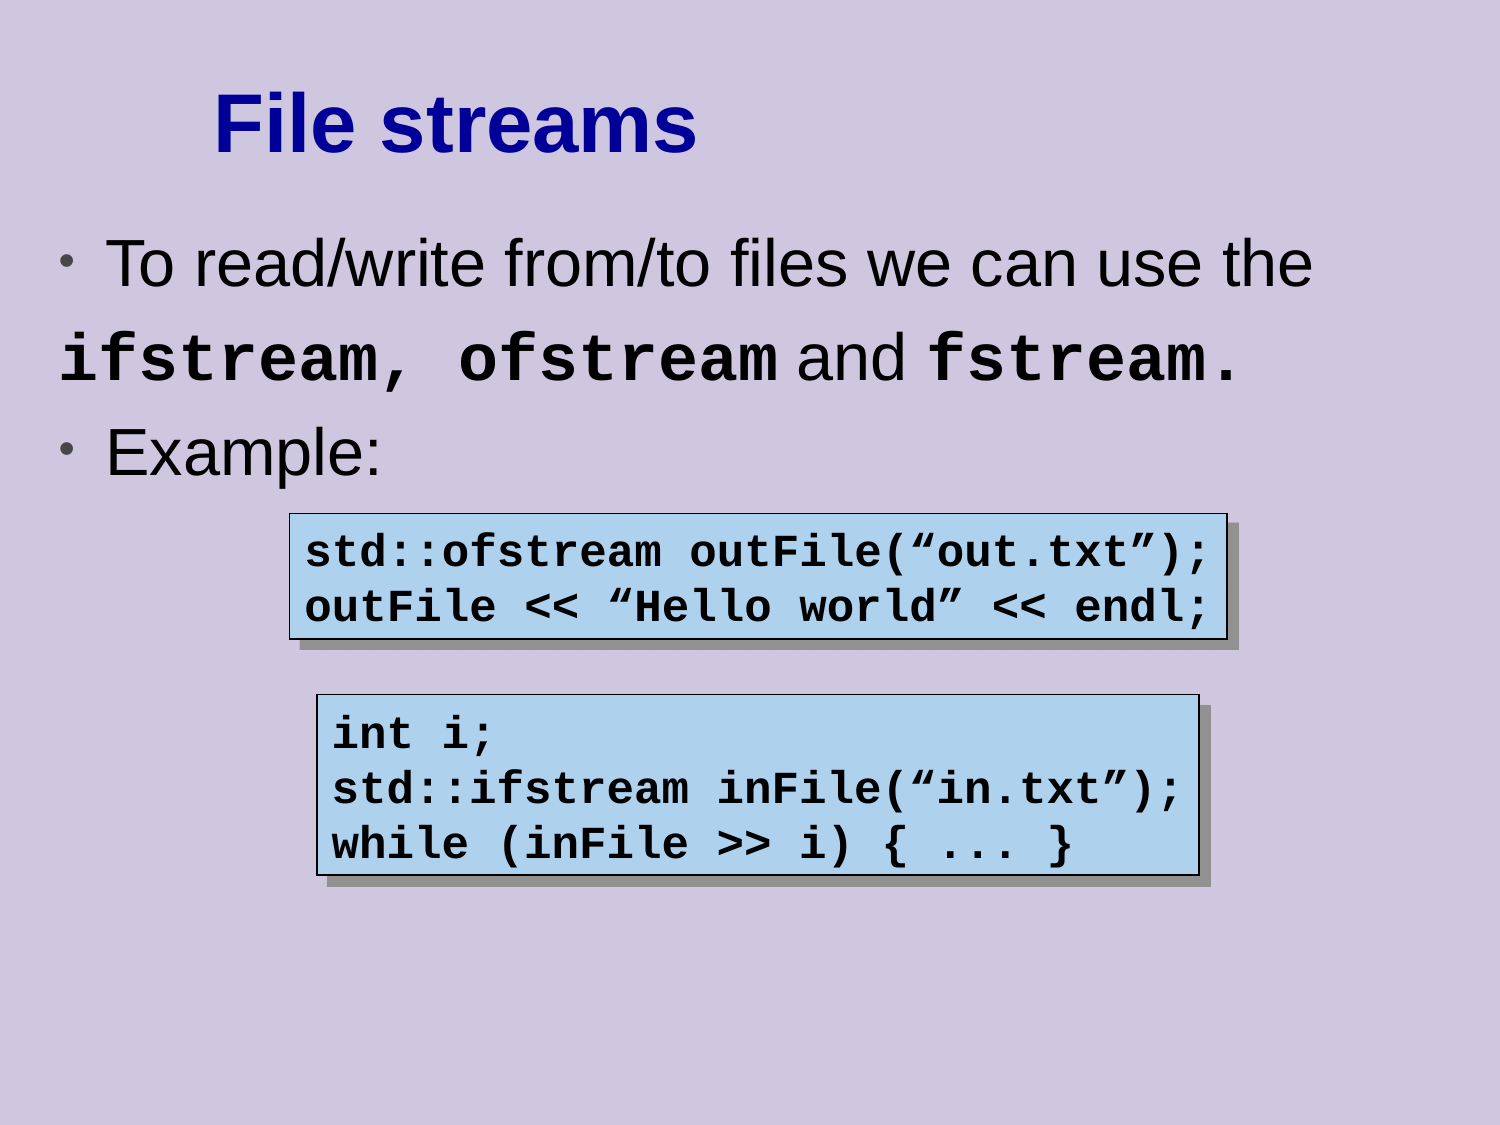

# File streams
To read/write from/to files we can use the
ifstream, ofstream and fstream.
Example:
std::ofstream outFile(“out.txt”);
outFile << “Hello world” << endl;
int i;
std::ifstream inFile(“in.txt”);
while (inFile >> i) { ... }